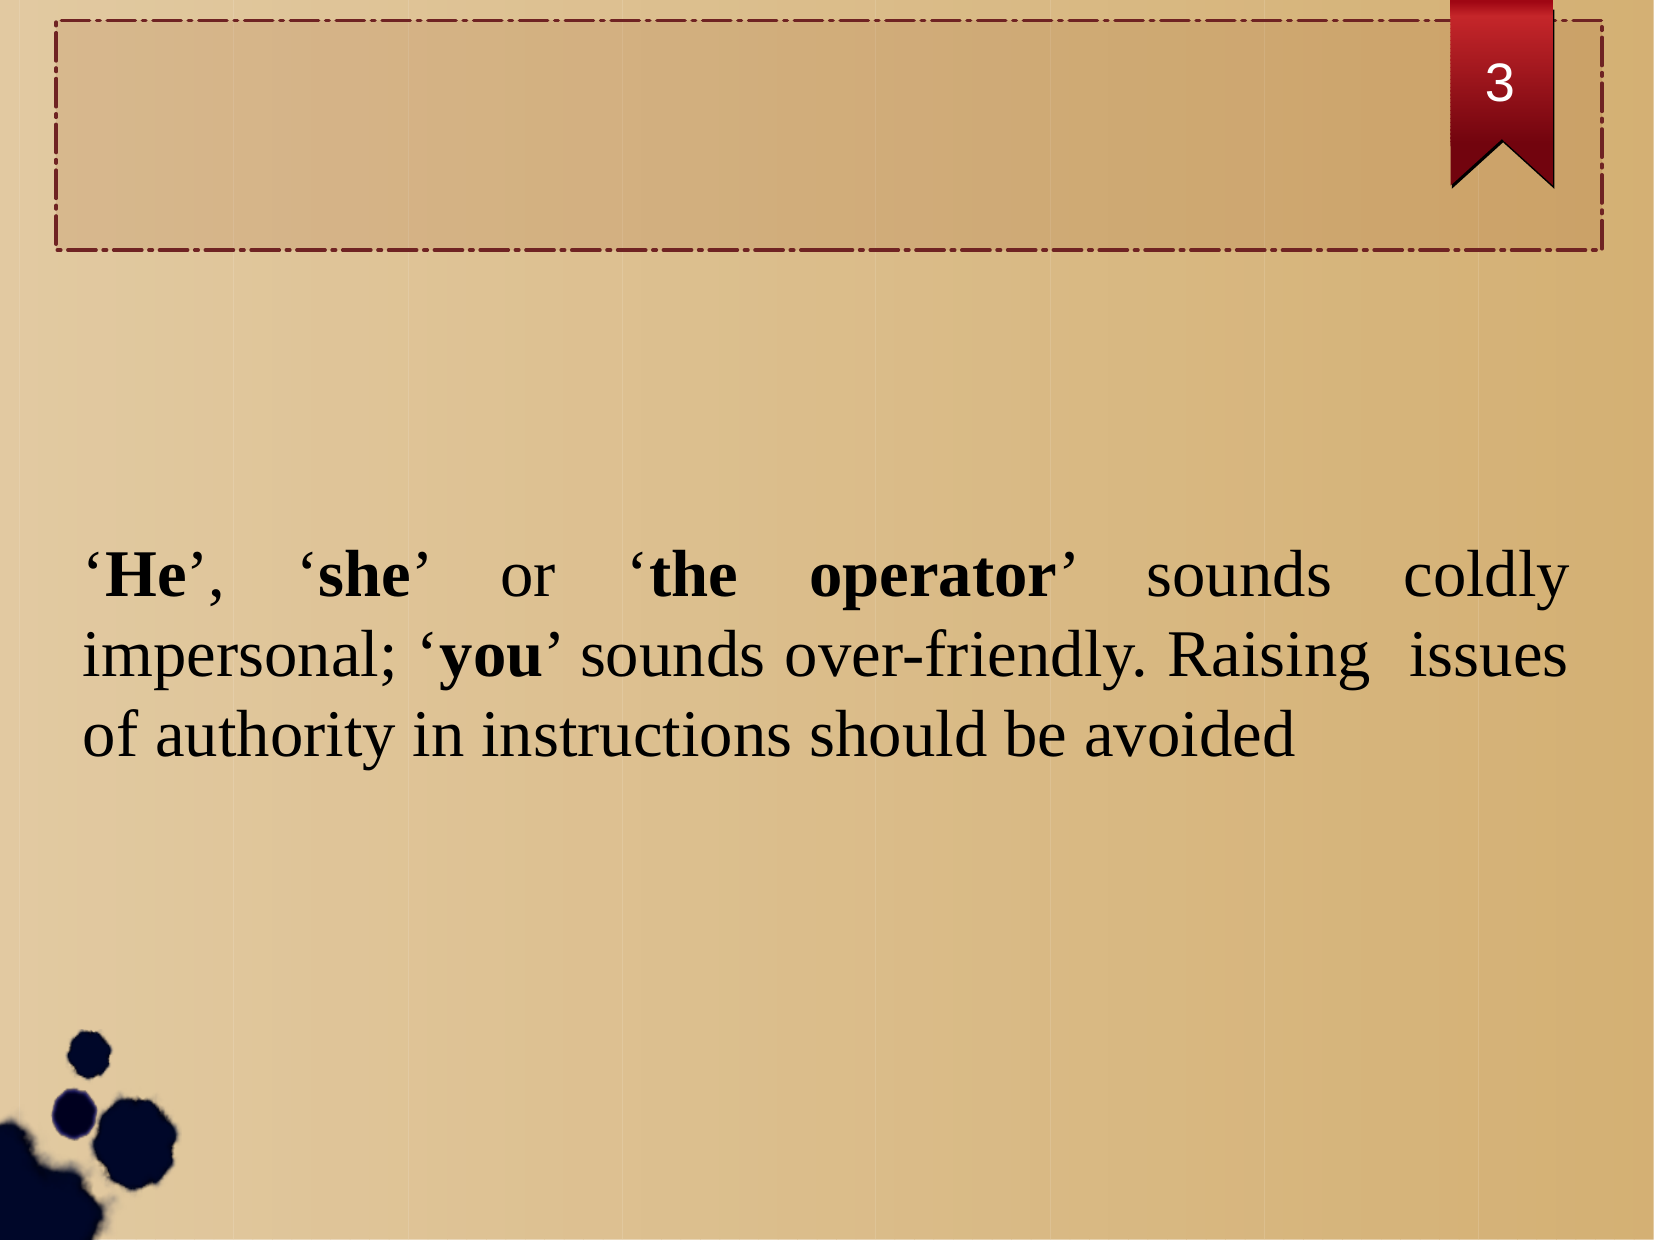

3
‘He’, ‘she’ or ‘the operator’ sounds coldly impersonal; ‘you’ sounds over-friendly. Raising issues of authority in instructions should be avoided